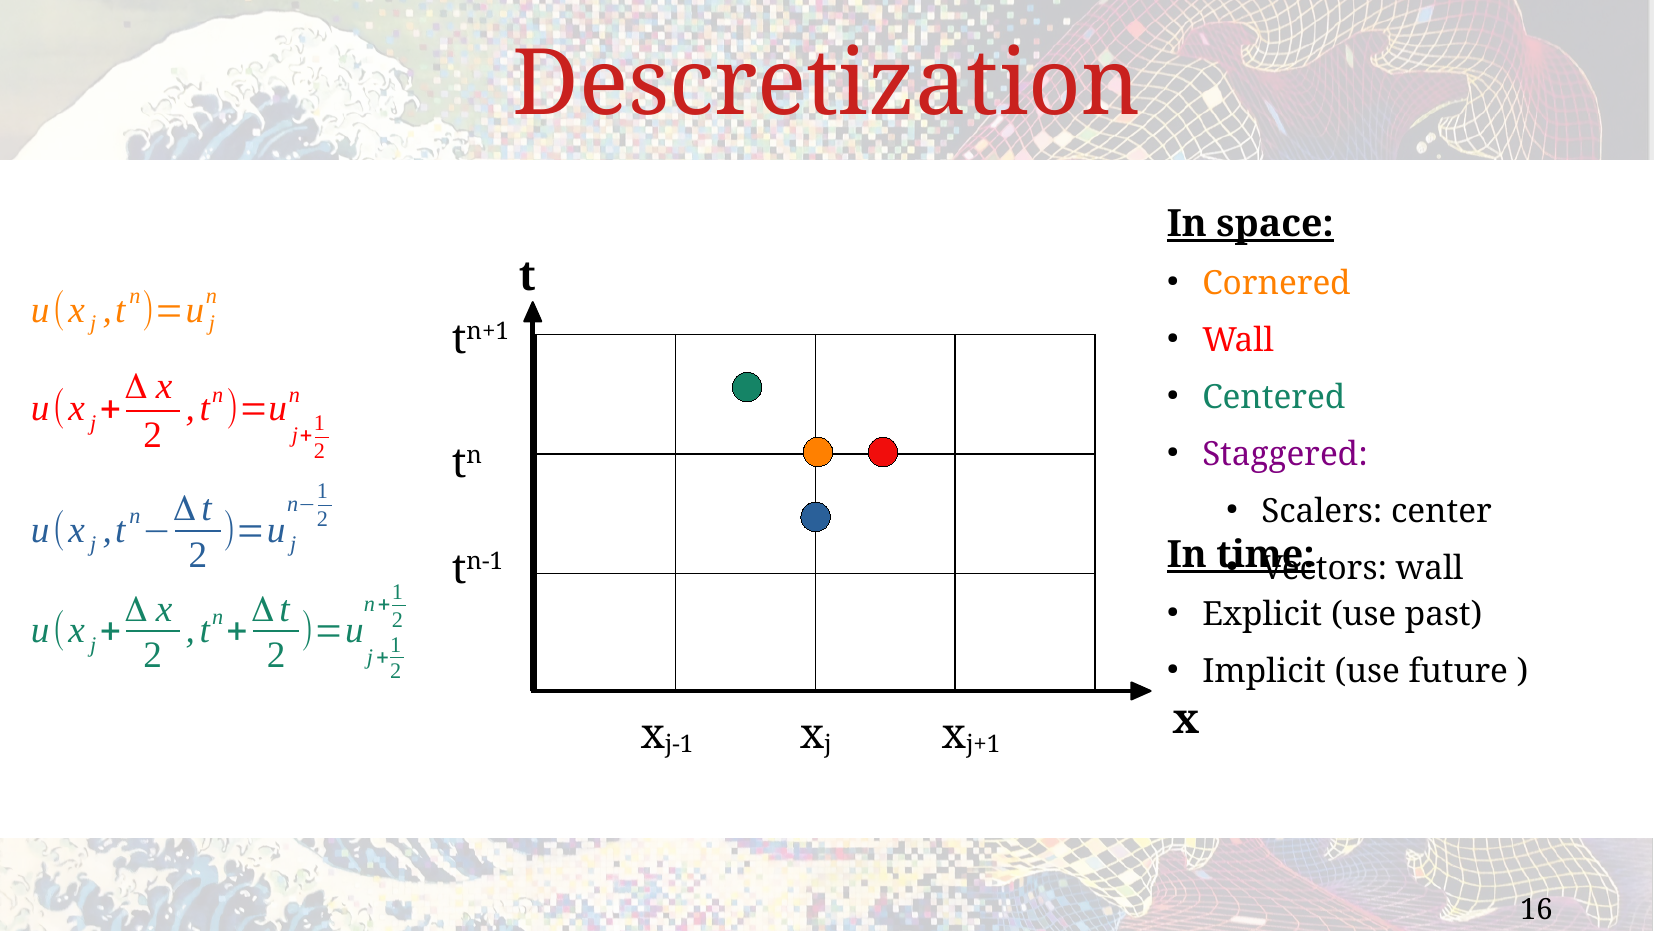

# Descretization
In space:
Cornered
Wall
Centered
Staggered:
Scalers: center
Vectors: wall
t
tn+1
| | | | |
| --- | --- | --- | --- |
| | | | |
| | | | |
tn
In time:
Explicit (use past)
Implicit (use future )
tn-1
x
xj-1
xj
xj+1